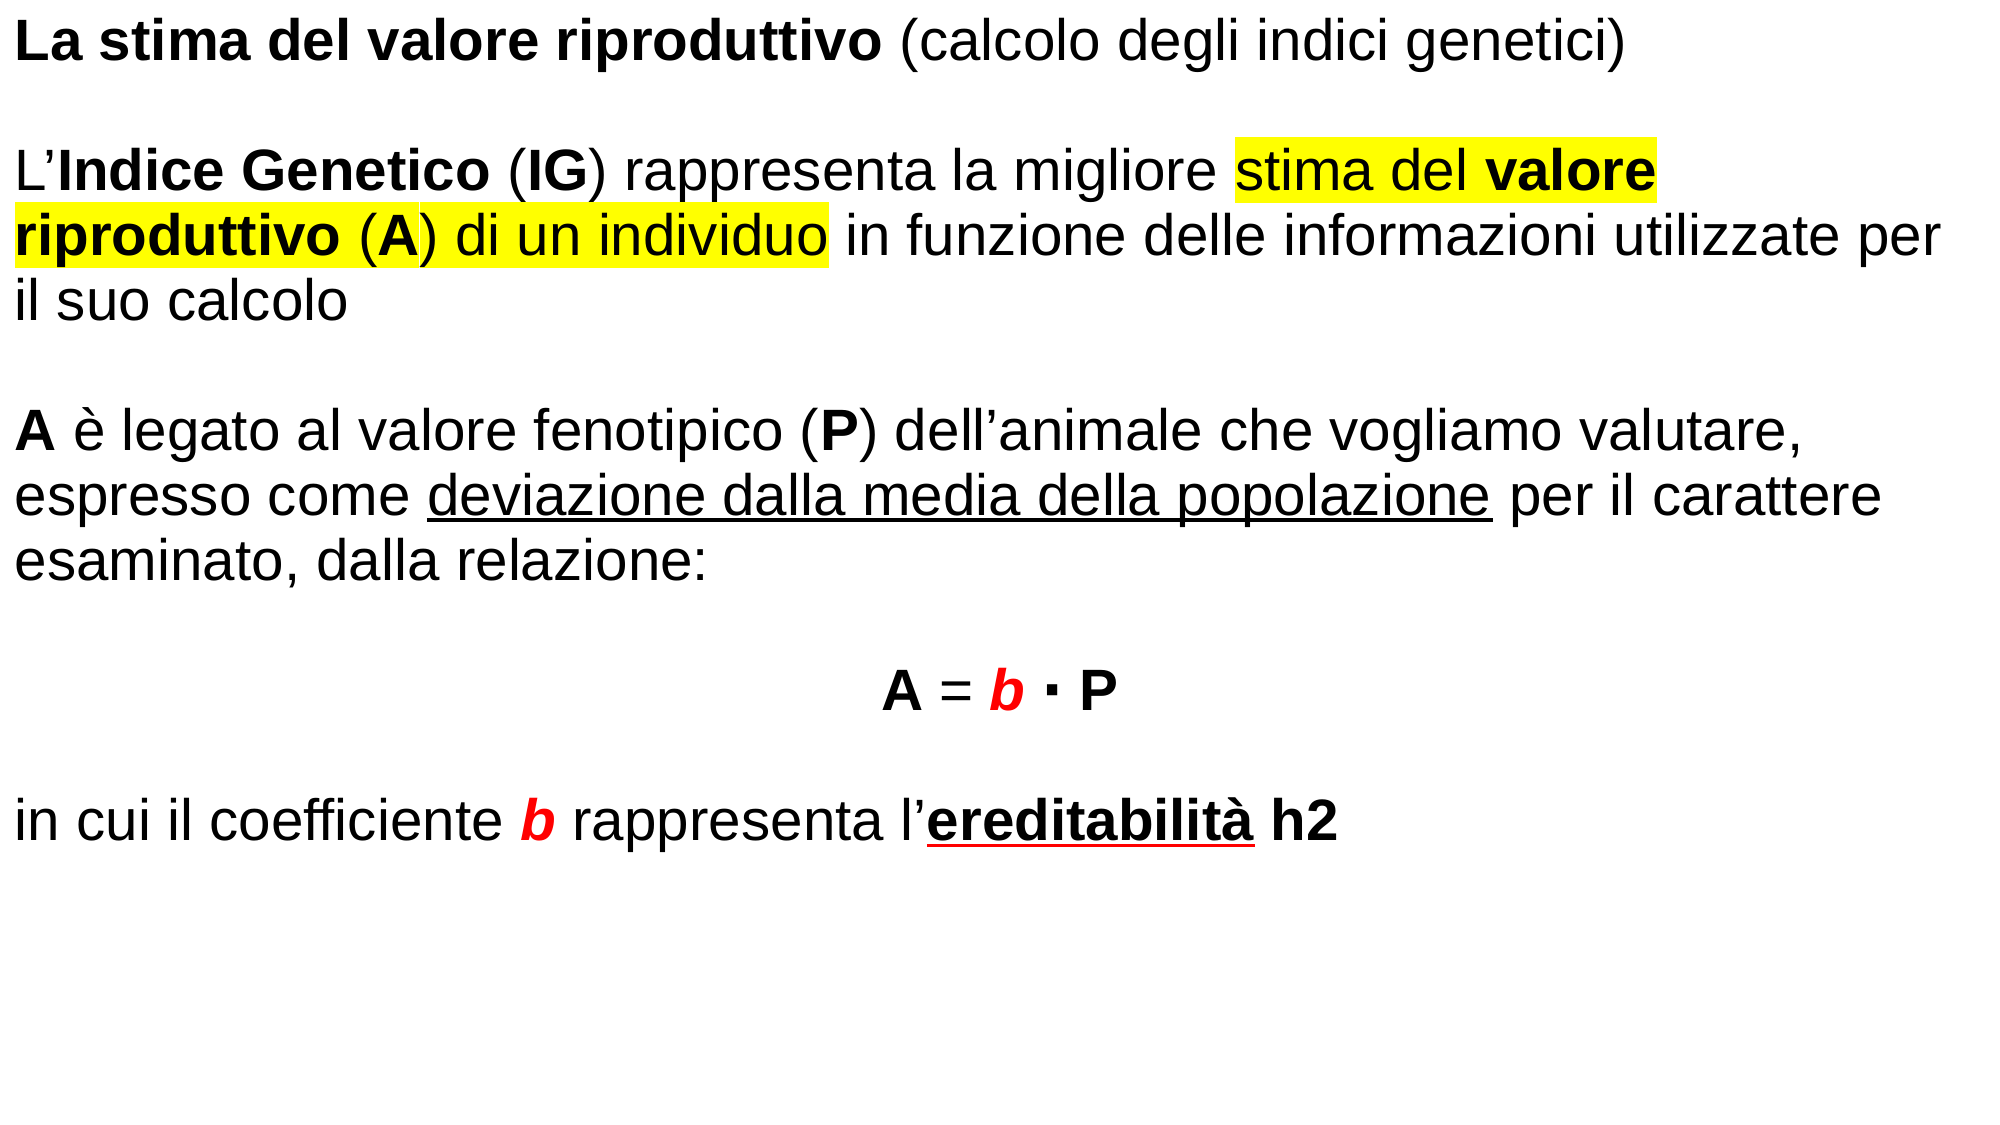

La stima del valore riproduttivo (calcolo degli indici genetici)
L’Indice Genetico (IG) rappresenta la migliore stima del valore riproduttivo (A) di un individuo in funzione delle informazioni utilizzate per il suo calcolo
A è legato al valore fenotipico (P) dell’animale che vogliamo valutare, espresso come deviazione dalla media della popolazione per il carattere esaminato, dalla relazione:
A = b ⋅ P
in cui il coefficiente b rappresenta l’ereditabilità h2